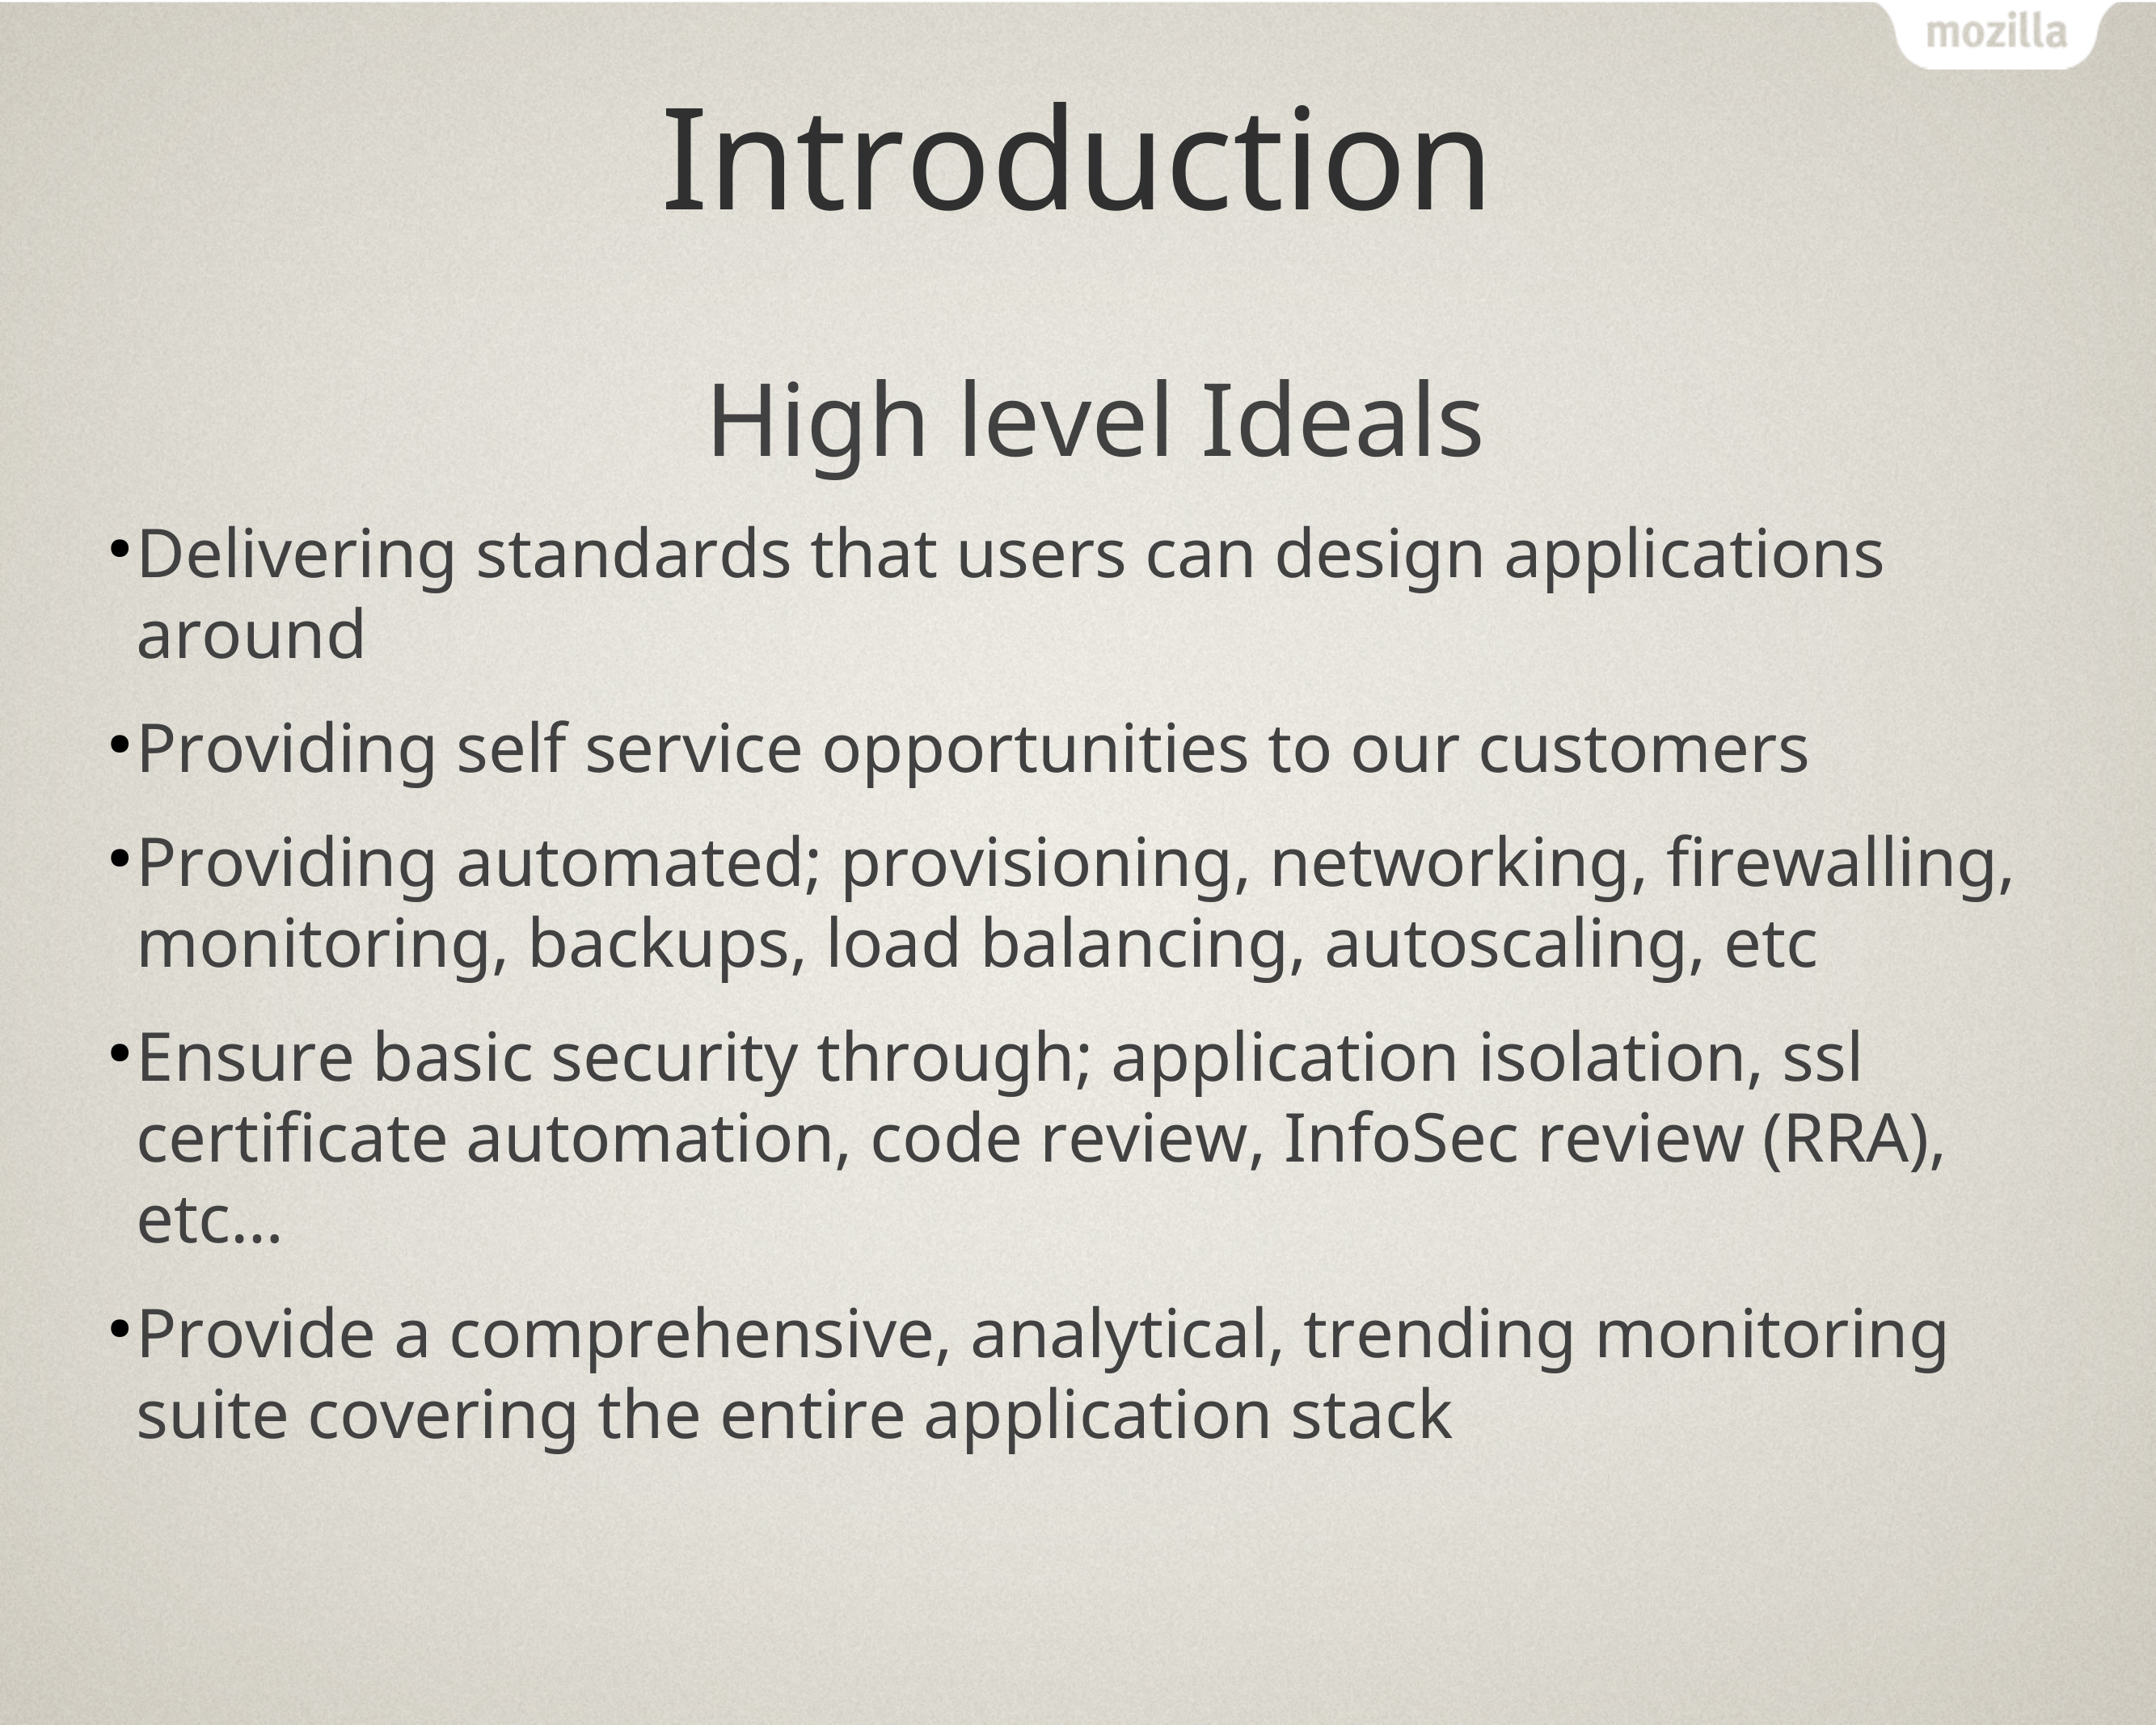

# Introduction
High level Ideals
Delivering standards that users can design applications around
Providing self service opportunities to our customers
Providing automated; provisioning, networking, firewalling, monitoring, backups, load balancing, autoscaling, etc
Ensure basic security through; application isolation, ssl certificate automation, code review, InfoSec review (RRA), etc…
Provide a comprehensive, analytical, trending monitoring suite covering the entire application stack